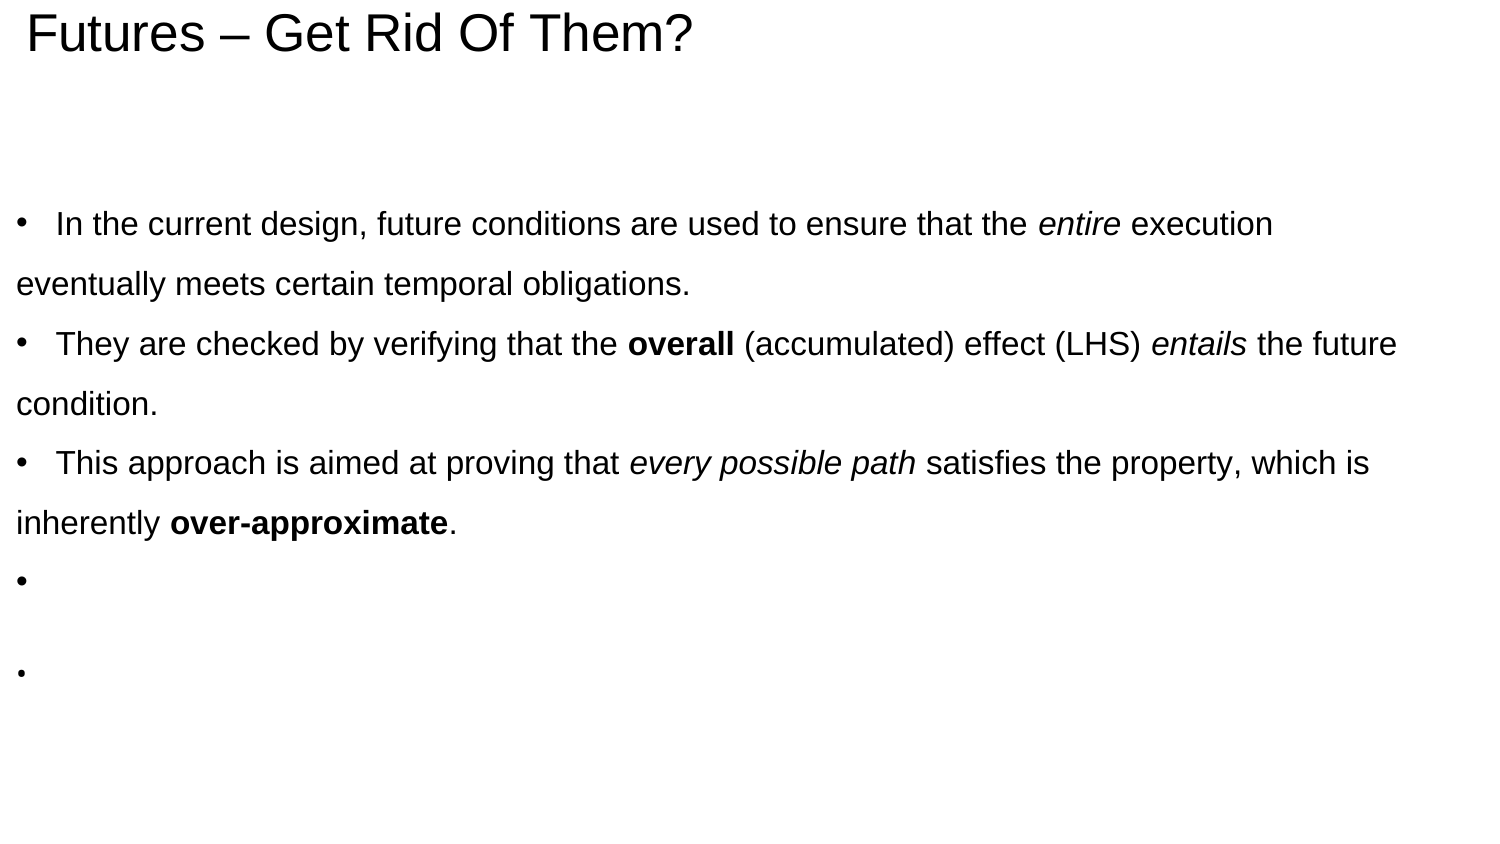

# Futures – Get Rid Of Them?
 In the current design, future conditions are used to ensure that the entire execution eventually meets certain temporal obligations.
 They are checked by verifying that the overall (accumulated) effect (LHS) entails the future condition.
 This approach is aimed at proving that every possible path satisfies the property, which is inherently over‐approximate.